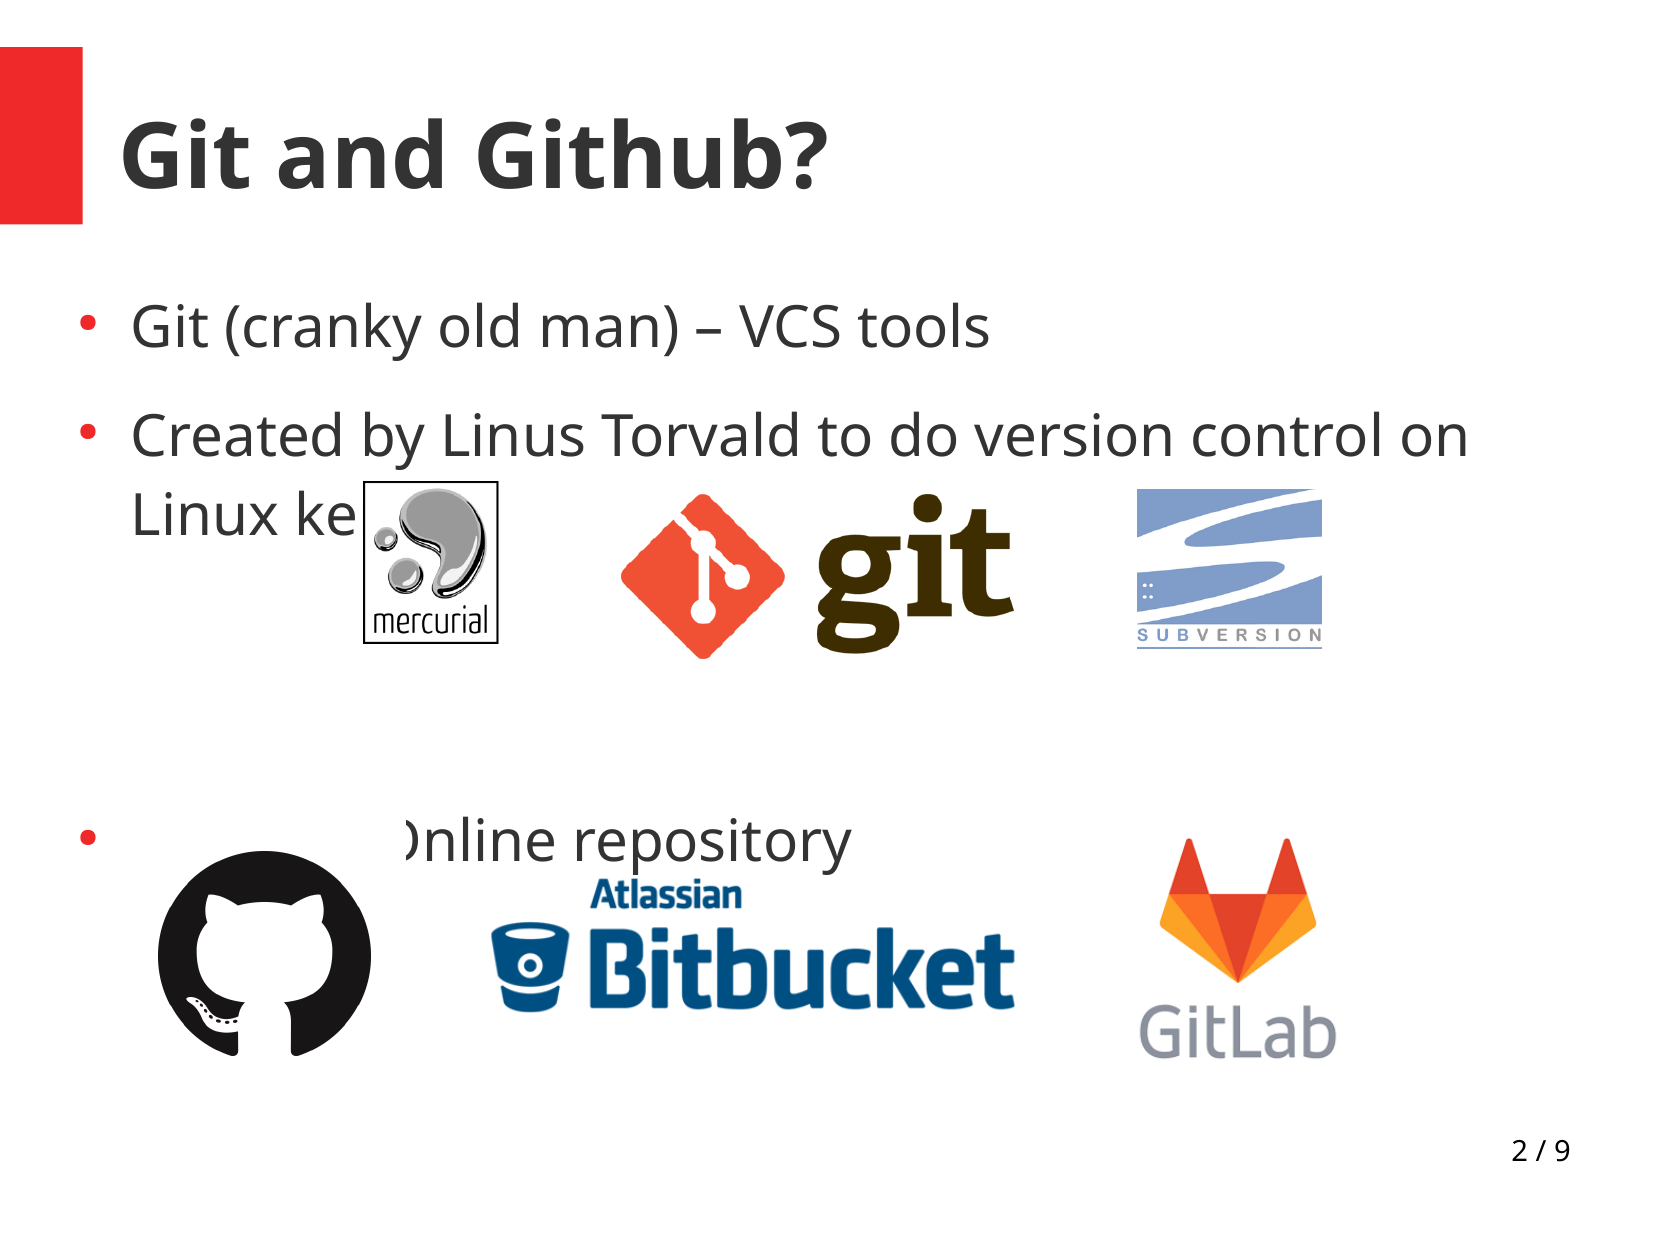

# Git and Github?
Git (cranky old man) – VCS tools
Created by Linus Torvald to do version control on Linux kernel
Github – Online repository
2